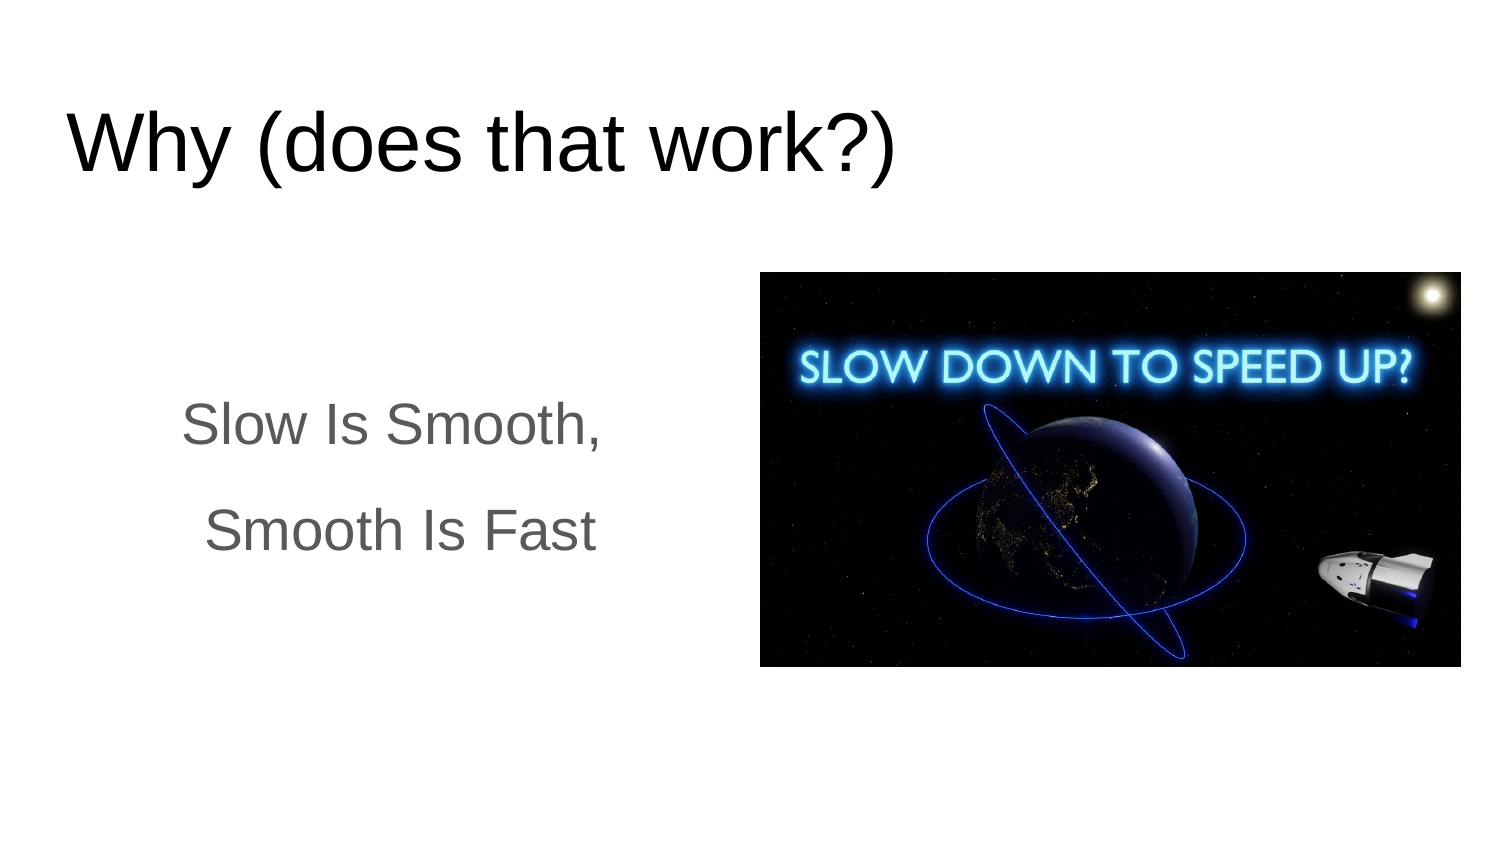

# Why (does that work?)
Slow Is Smooth,
Smooth Is Fast